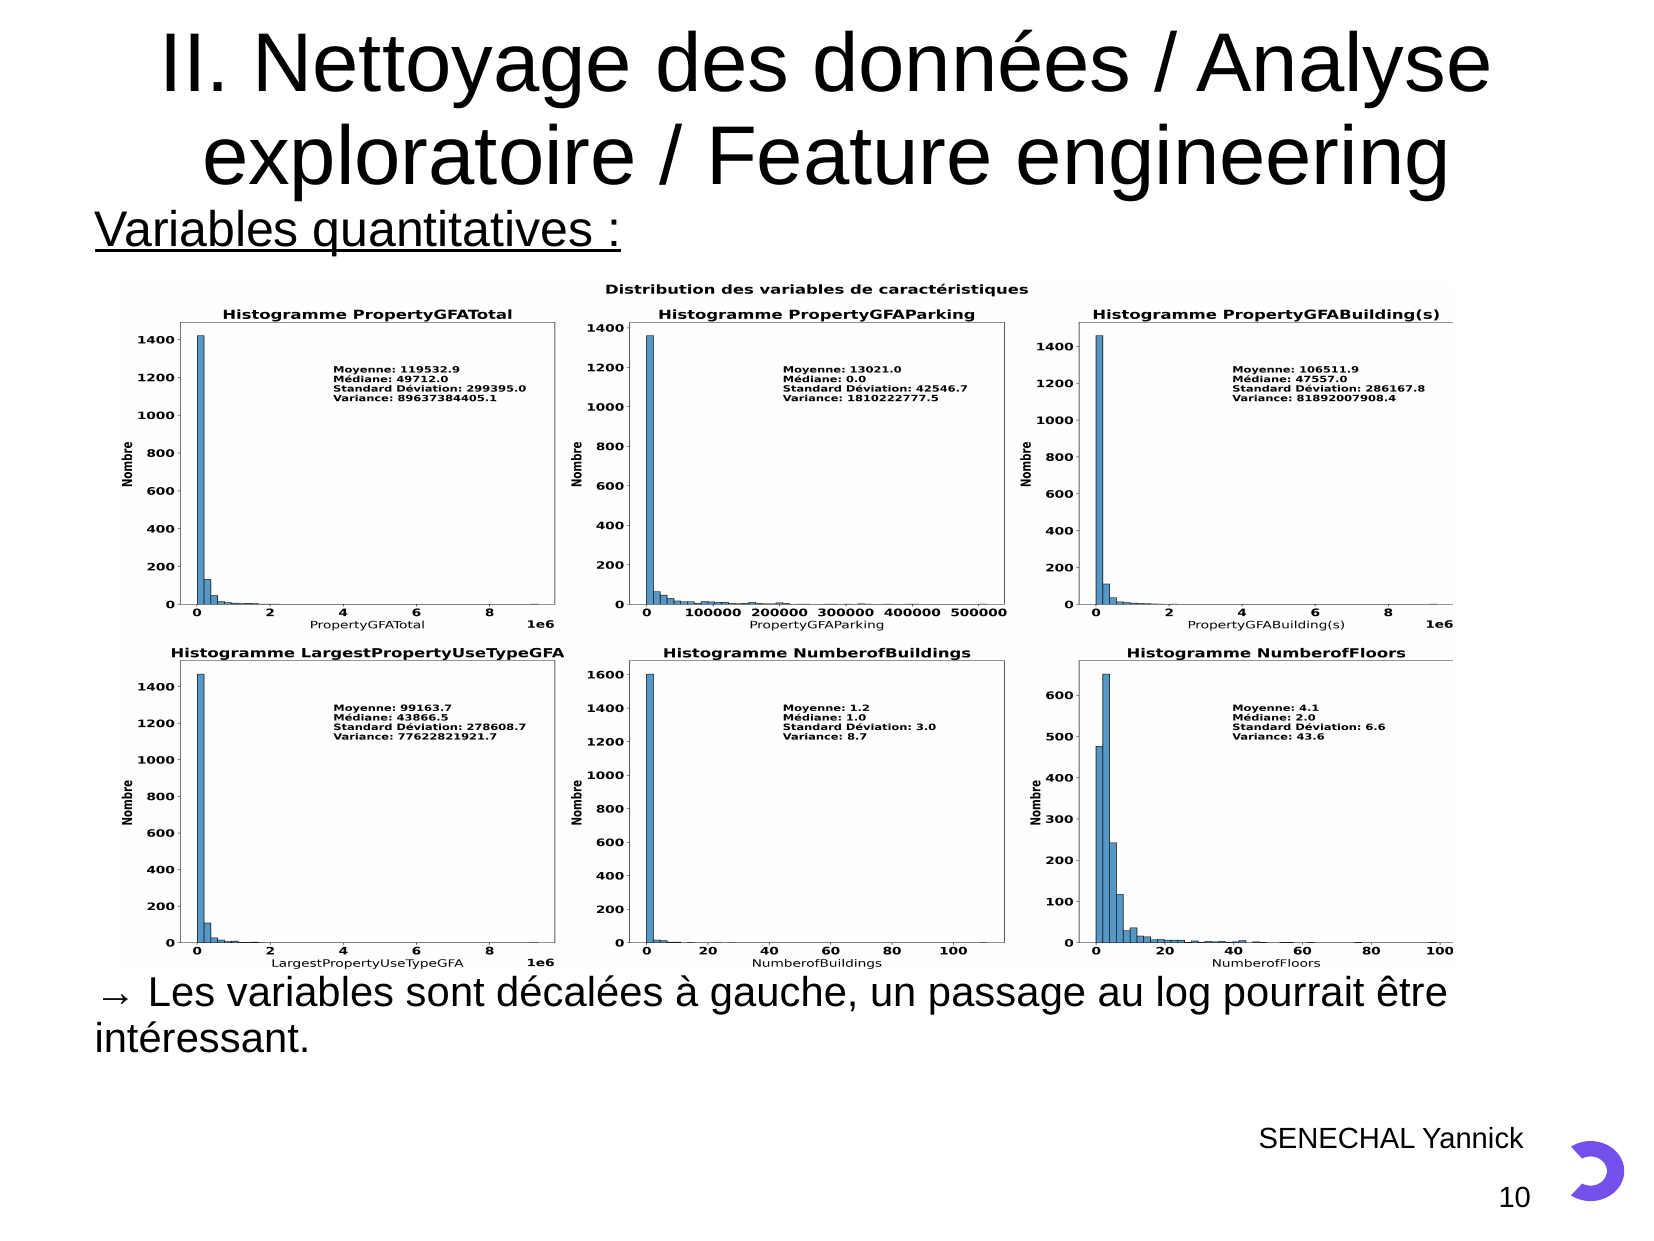

# II. Nettoyage des données / Analyse exploratoire / Feature engineering
Variables quantitatives :
→ Les variables sont décalées à gauche, un passage au log pourrait être intéressant.
SENECHAL Yannick
10